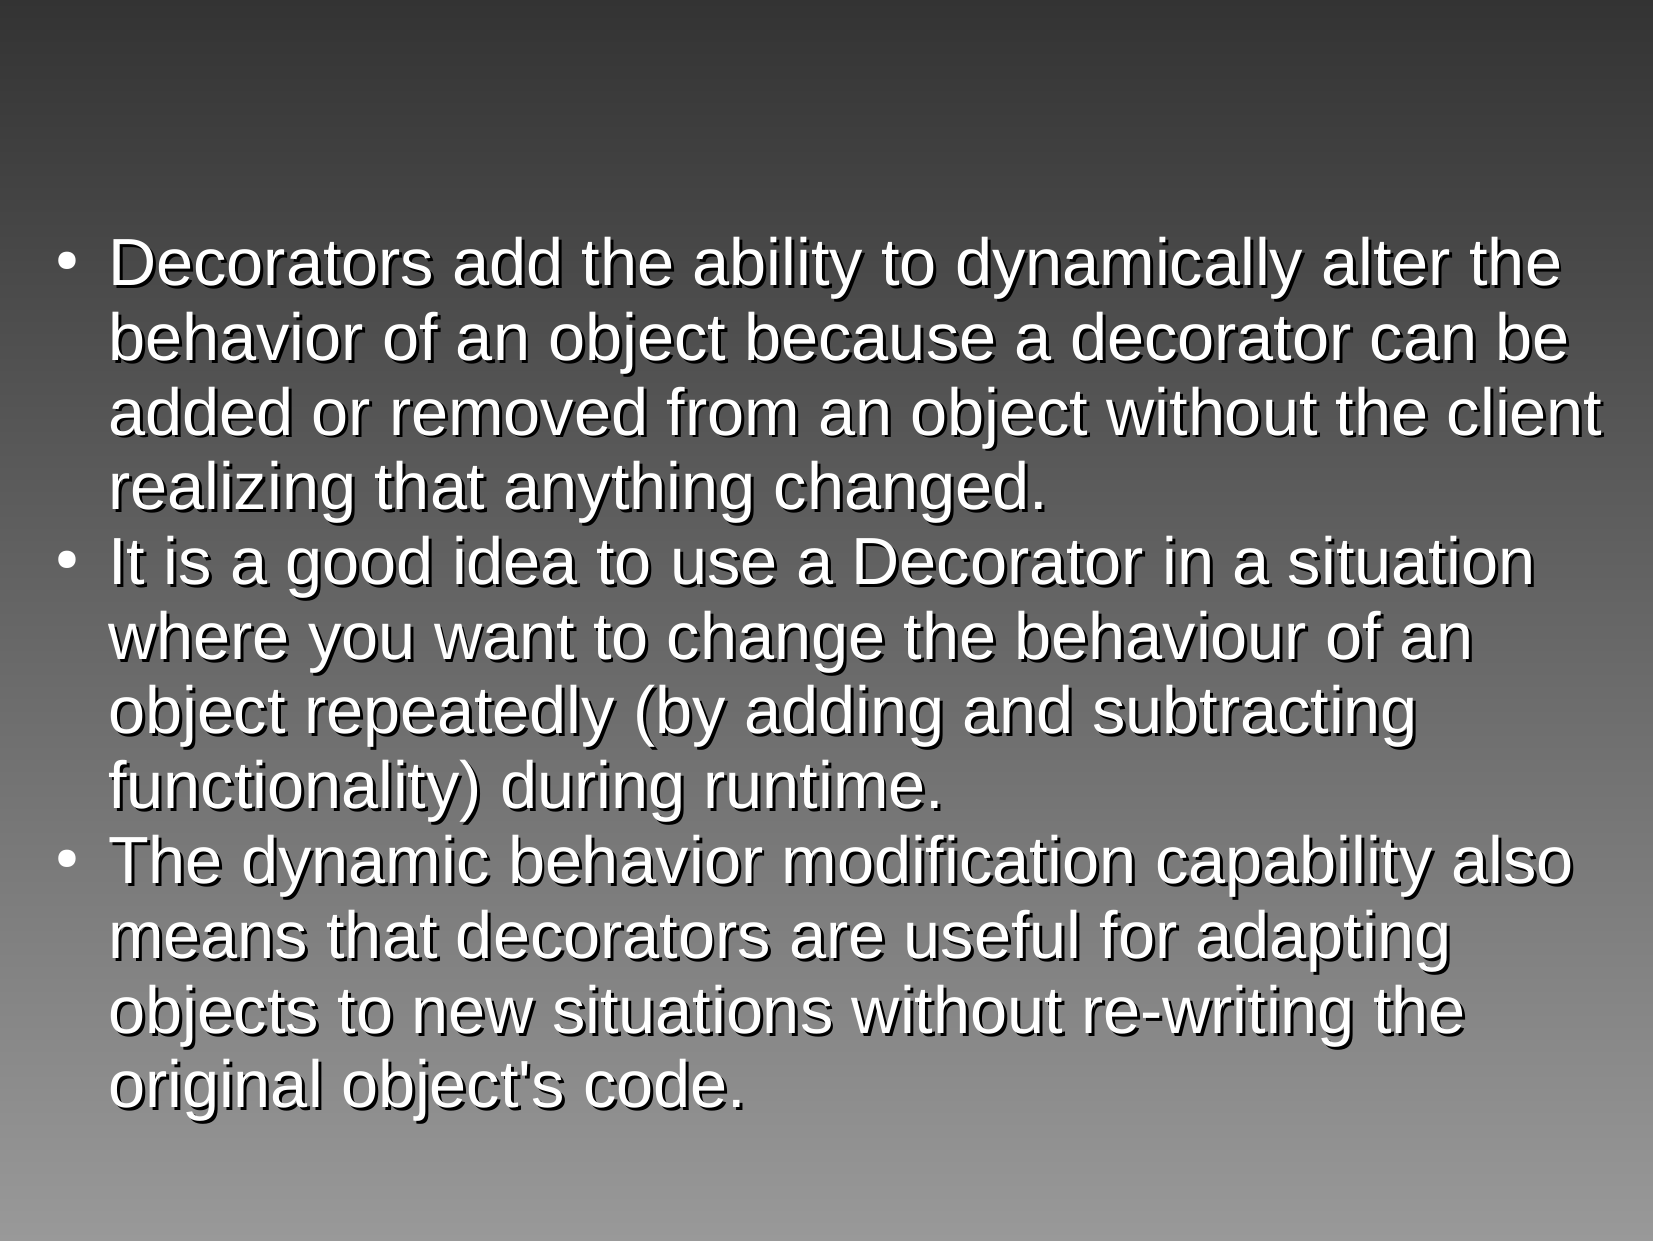

#
Decorators add the ability to dynamically alter the behavior of an object because a decorator can be added or removed from an object without the client realizing that anything changed.
It is a good idea to use a Decorator in a situation where you want to change the behaviour of an object repeatedly (by adding and subtracting functionality) during runtime.
The dynamic behavior modification capability also means that decorators are useful for adapting objects to new situations without re-writing the original object's code.